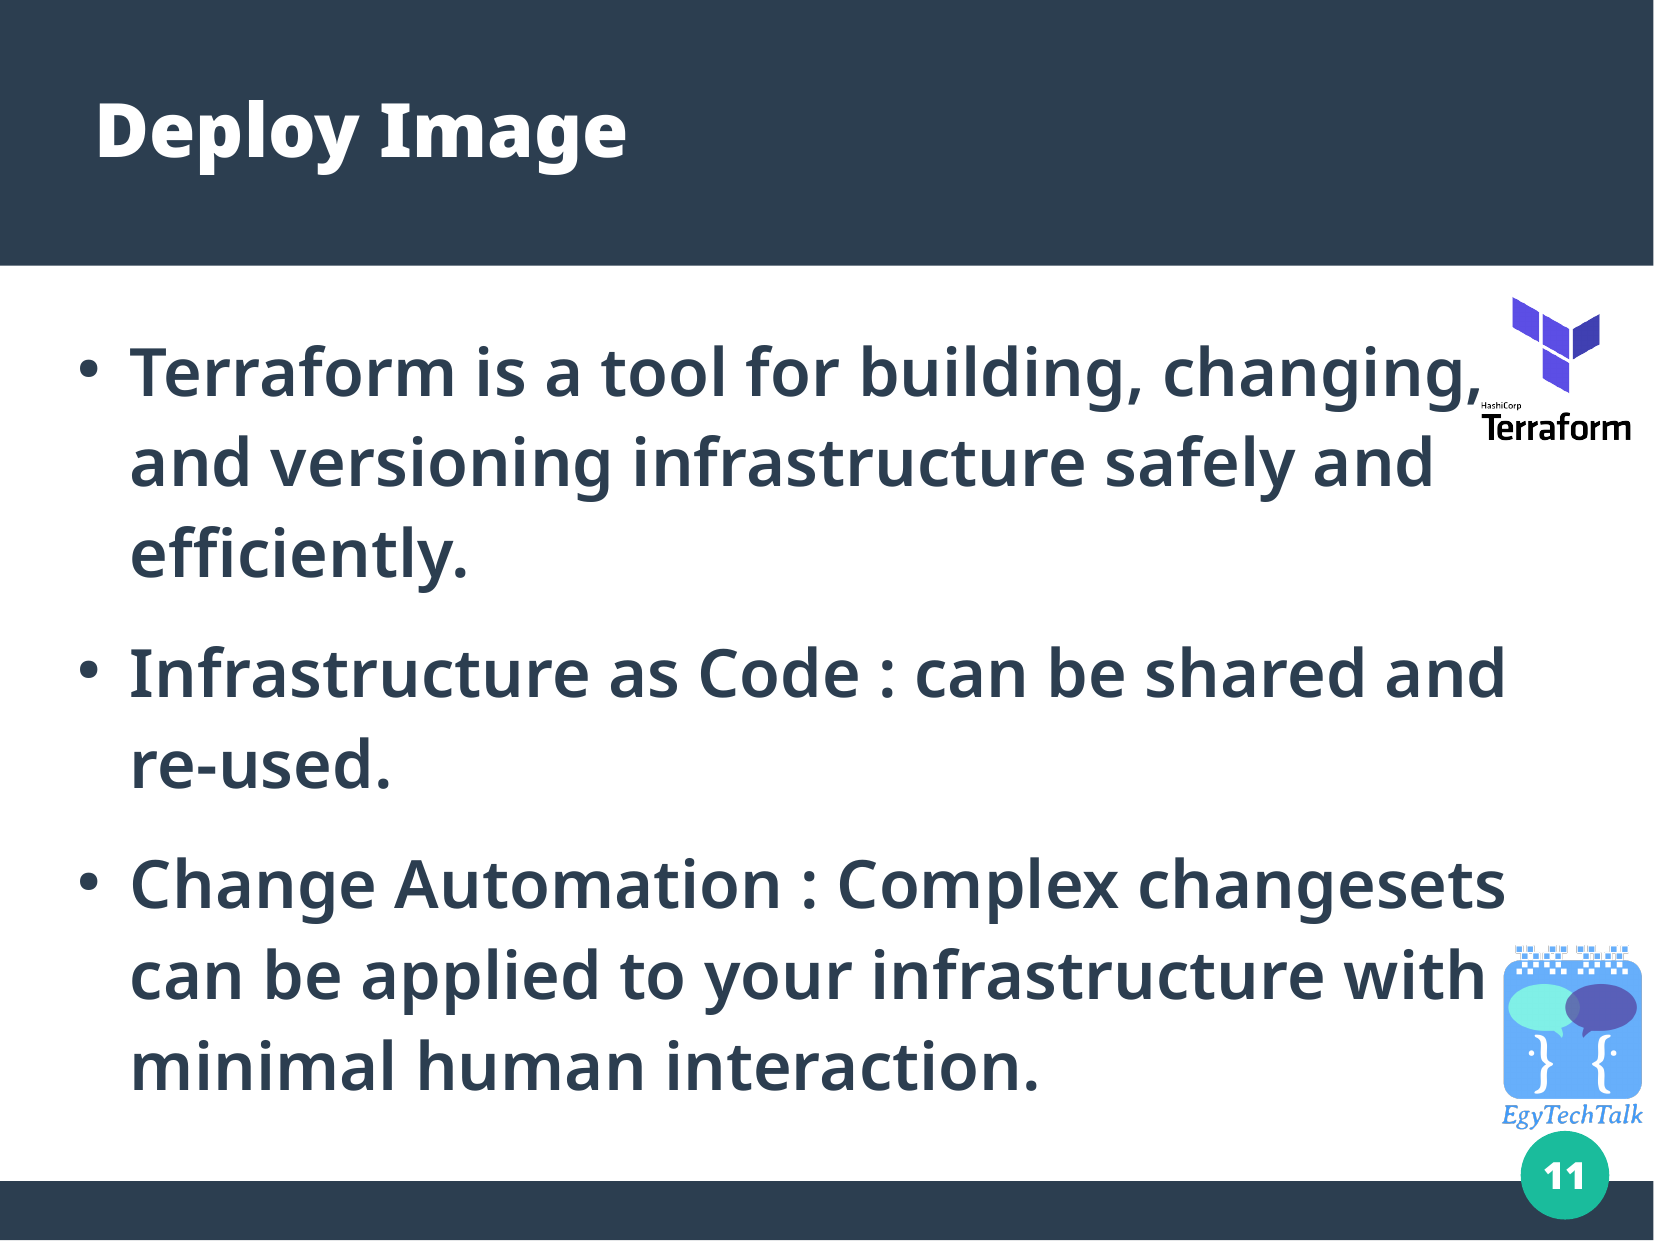

# Deploy Image
Terraform is a tool for building, changing, and versioning infrastructure safely and efficiently.
Infrastructure as Code : can be shared and re-used.
Change Automation : Complex changesets can be applied to your infrastructure with minimal human interaction.
11